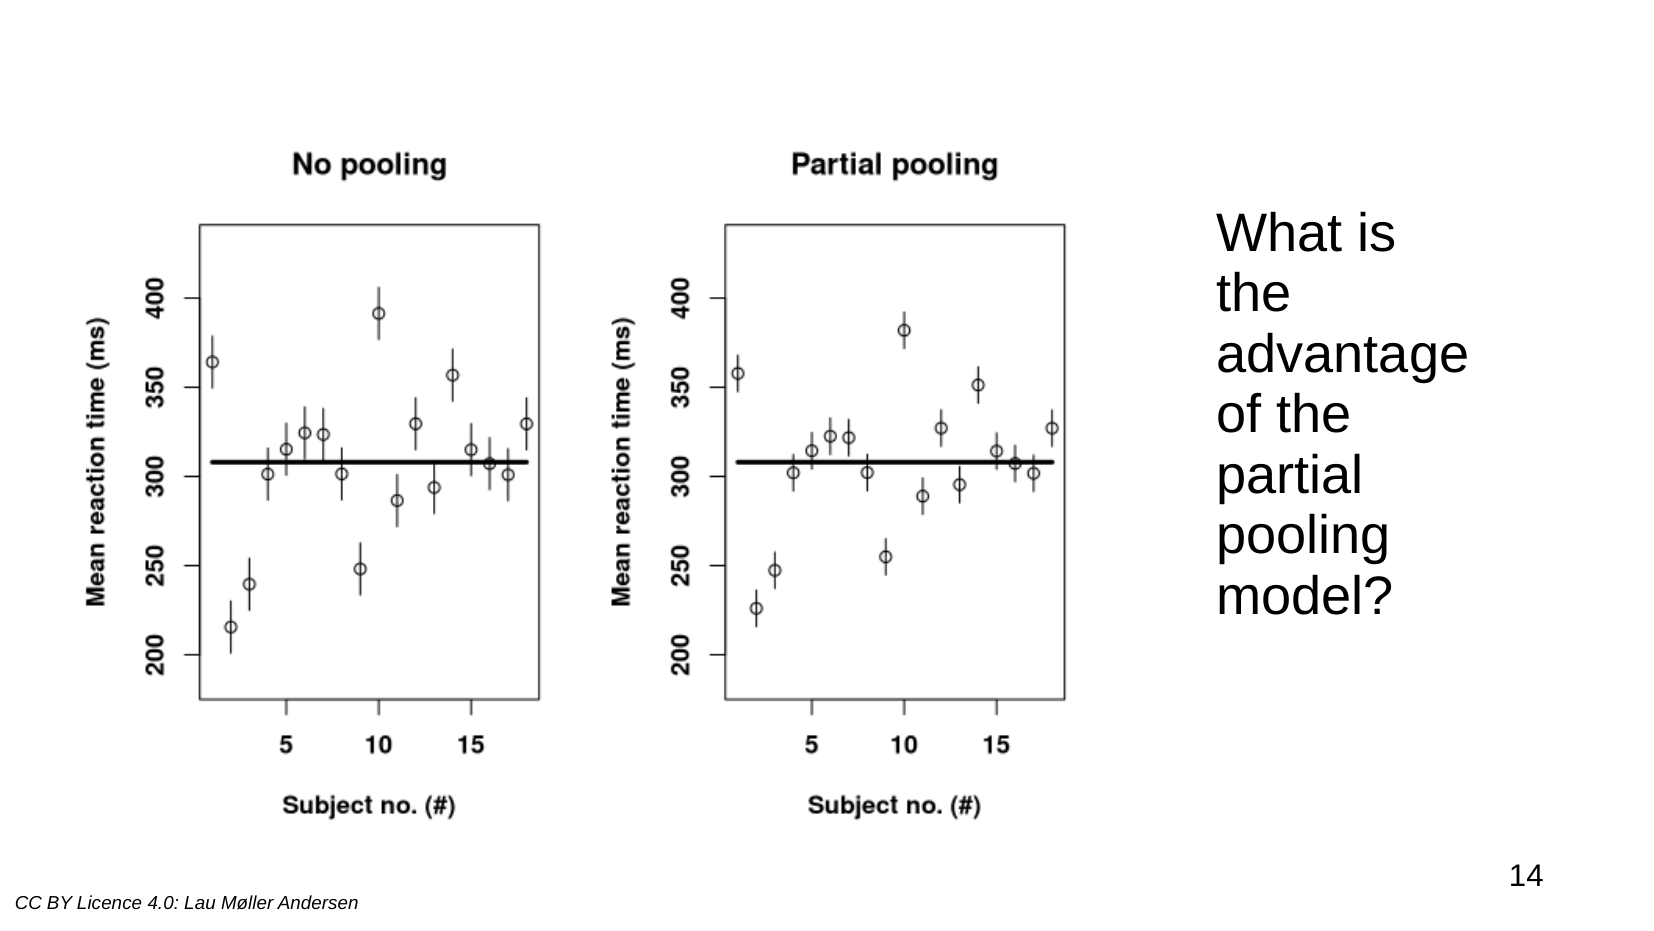

What is the advantage of the partial pooling model?
CC BY Licence 4.0: Lau Møller Andersen